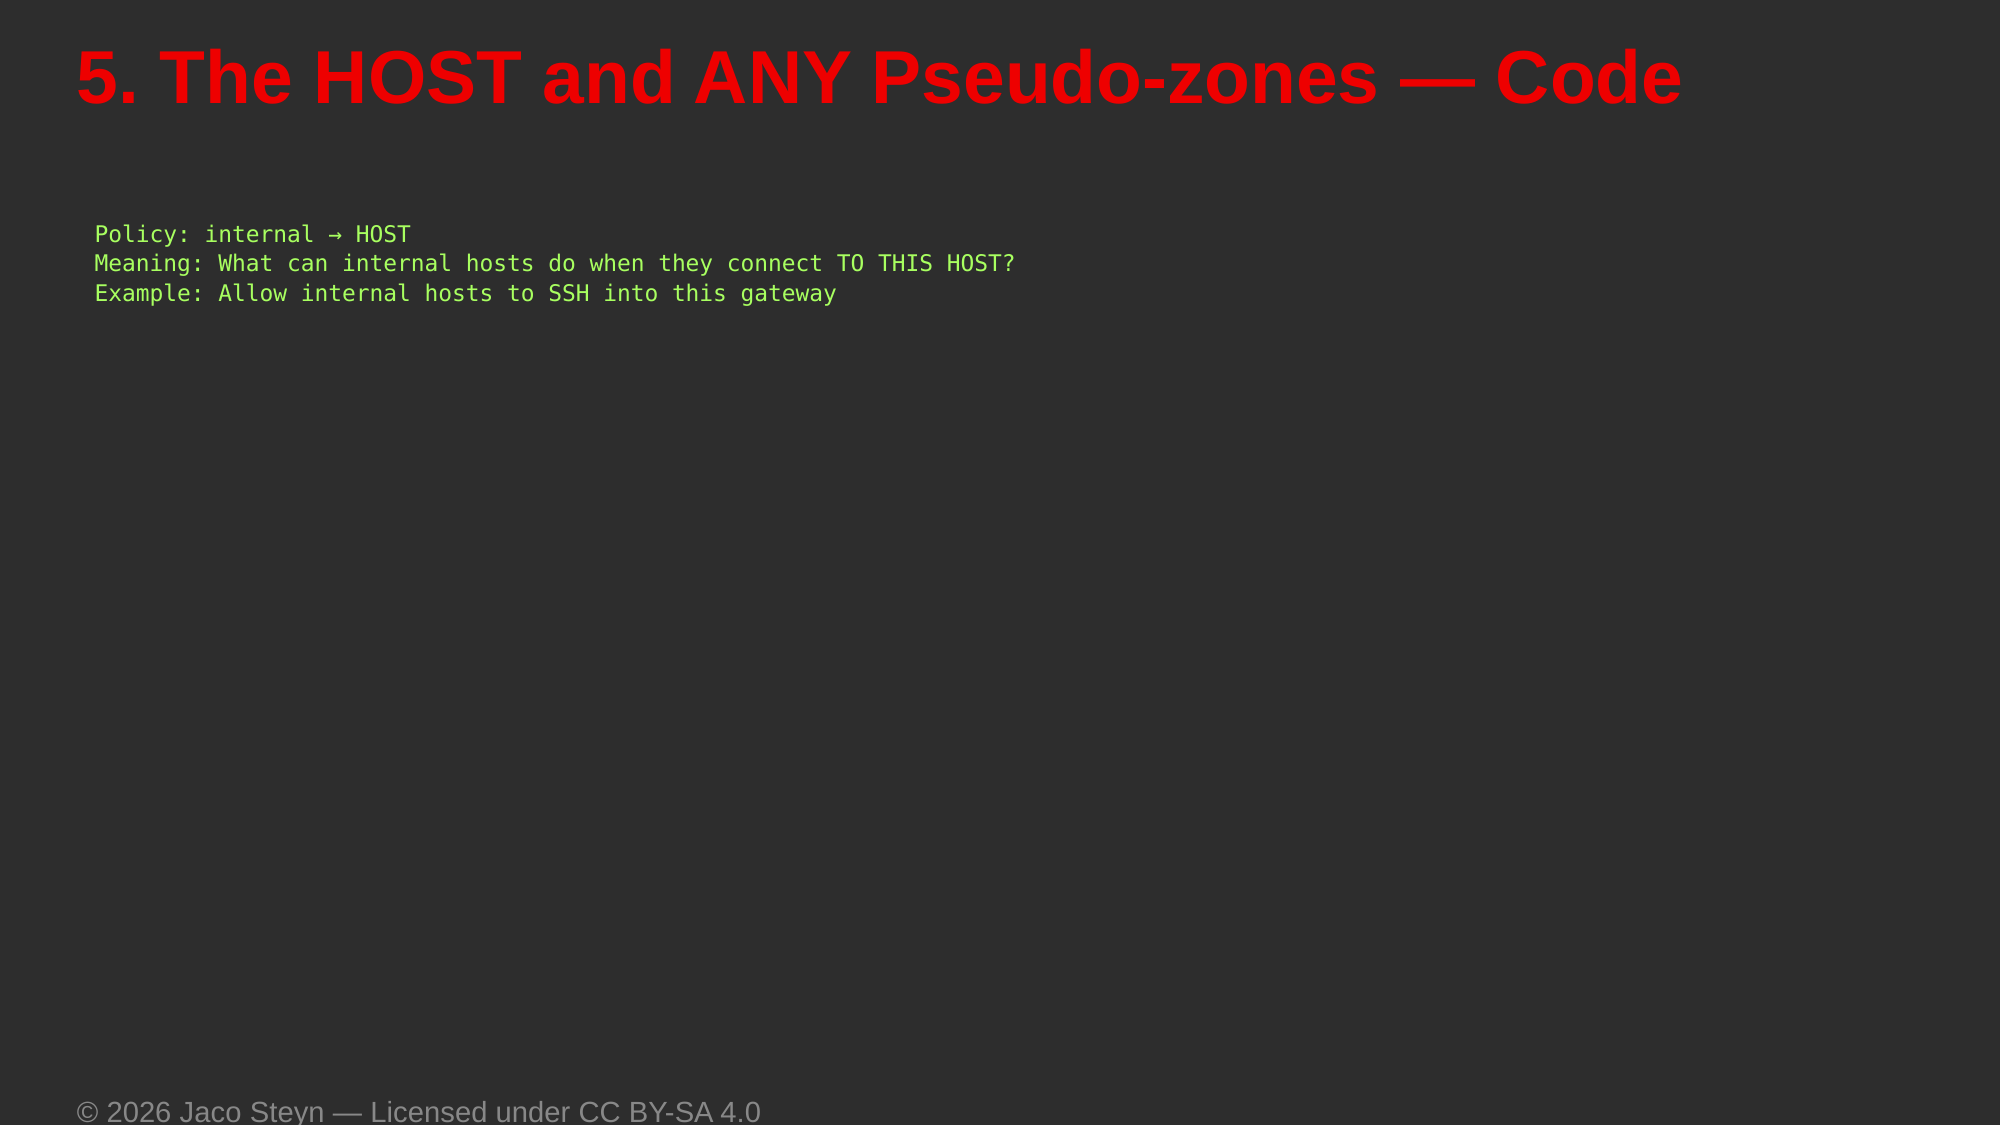

5. The HOST and ANY Pseudo-zones — Code
Policy: internal → HOST
Meaning: What can internal hosts do when they connect TO THIS HOST?
Example: Allow internal hosts to SSH into this gateway
© 2026 Jaco Steyn — Licensed under CC BY-SA 4.0